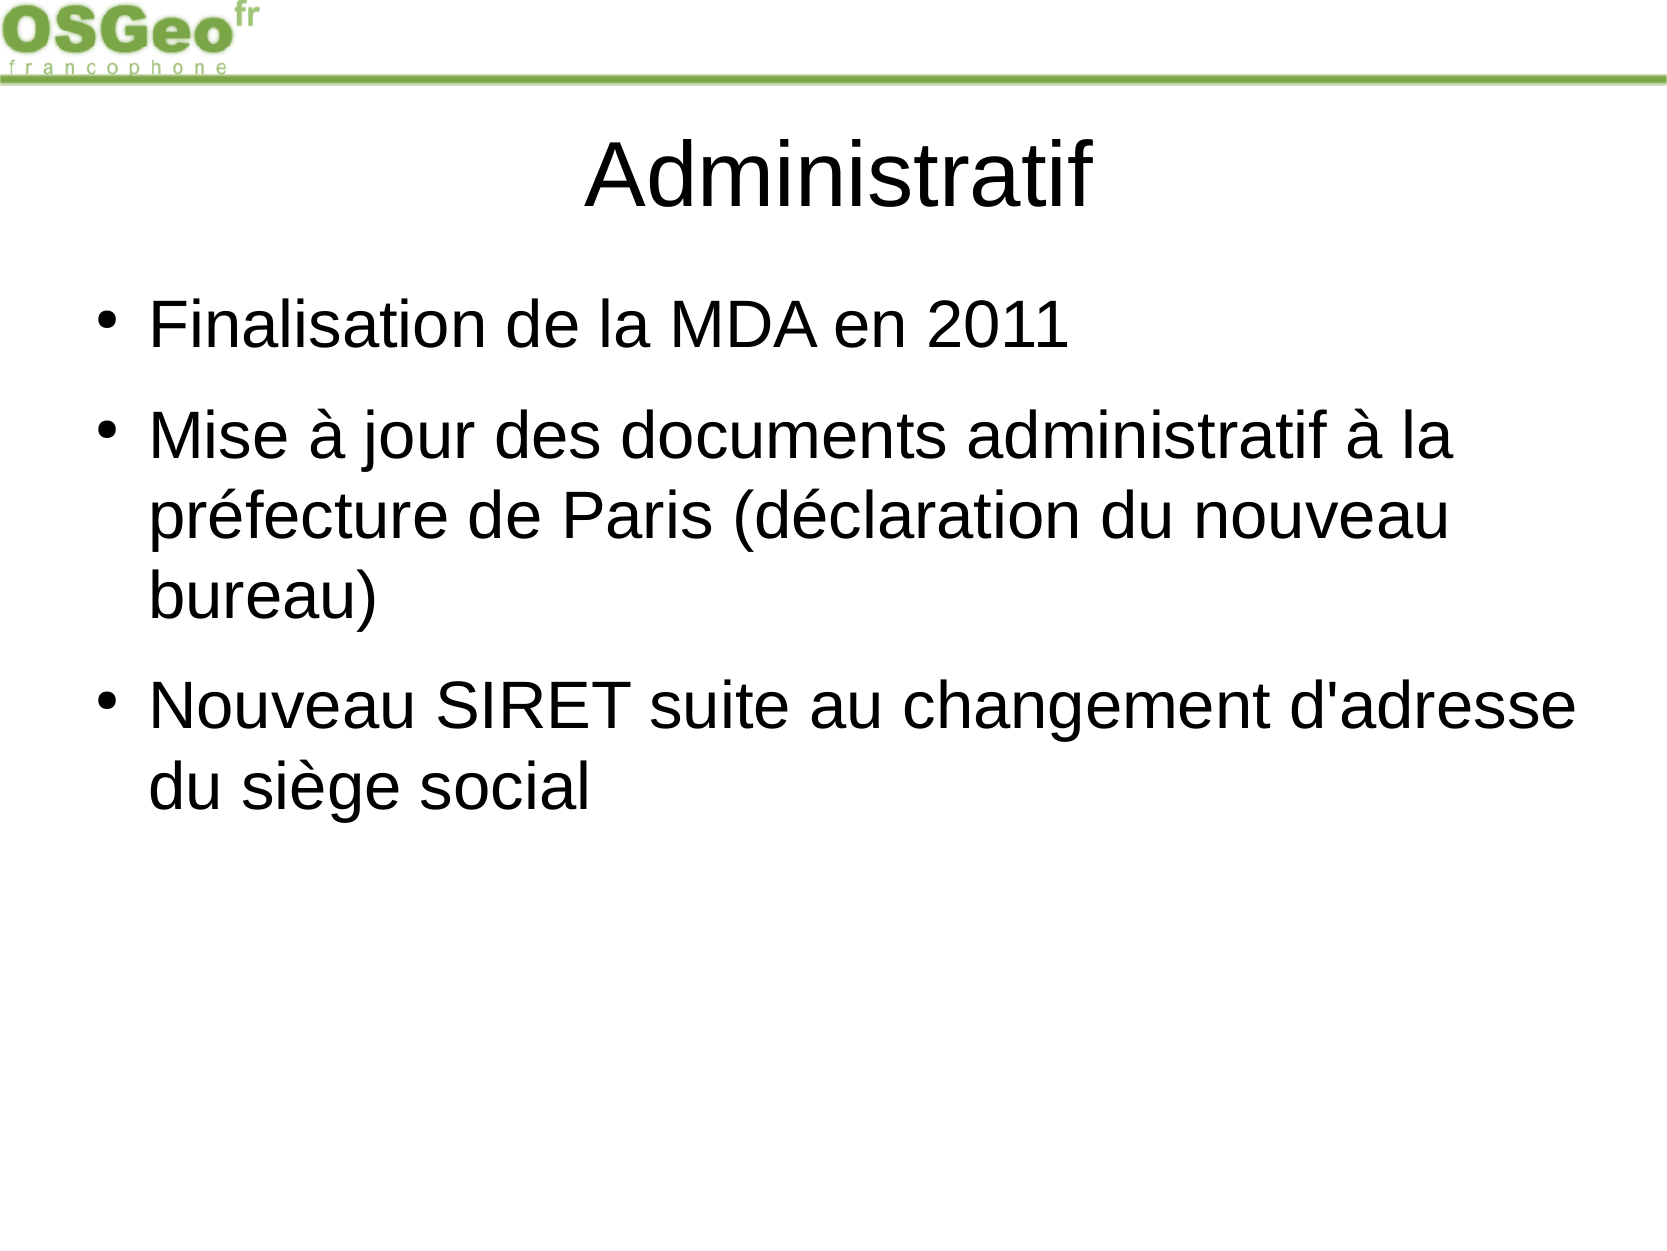

# Administratif
Finalisation de la MDA en 2011
Mise à jour des documents administratif à la préfecture de Paris (déclaration du nouveau bureau)
Nouveau SIRET suite au changement d'adresse du siège social